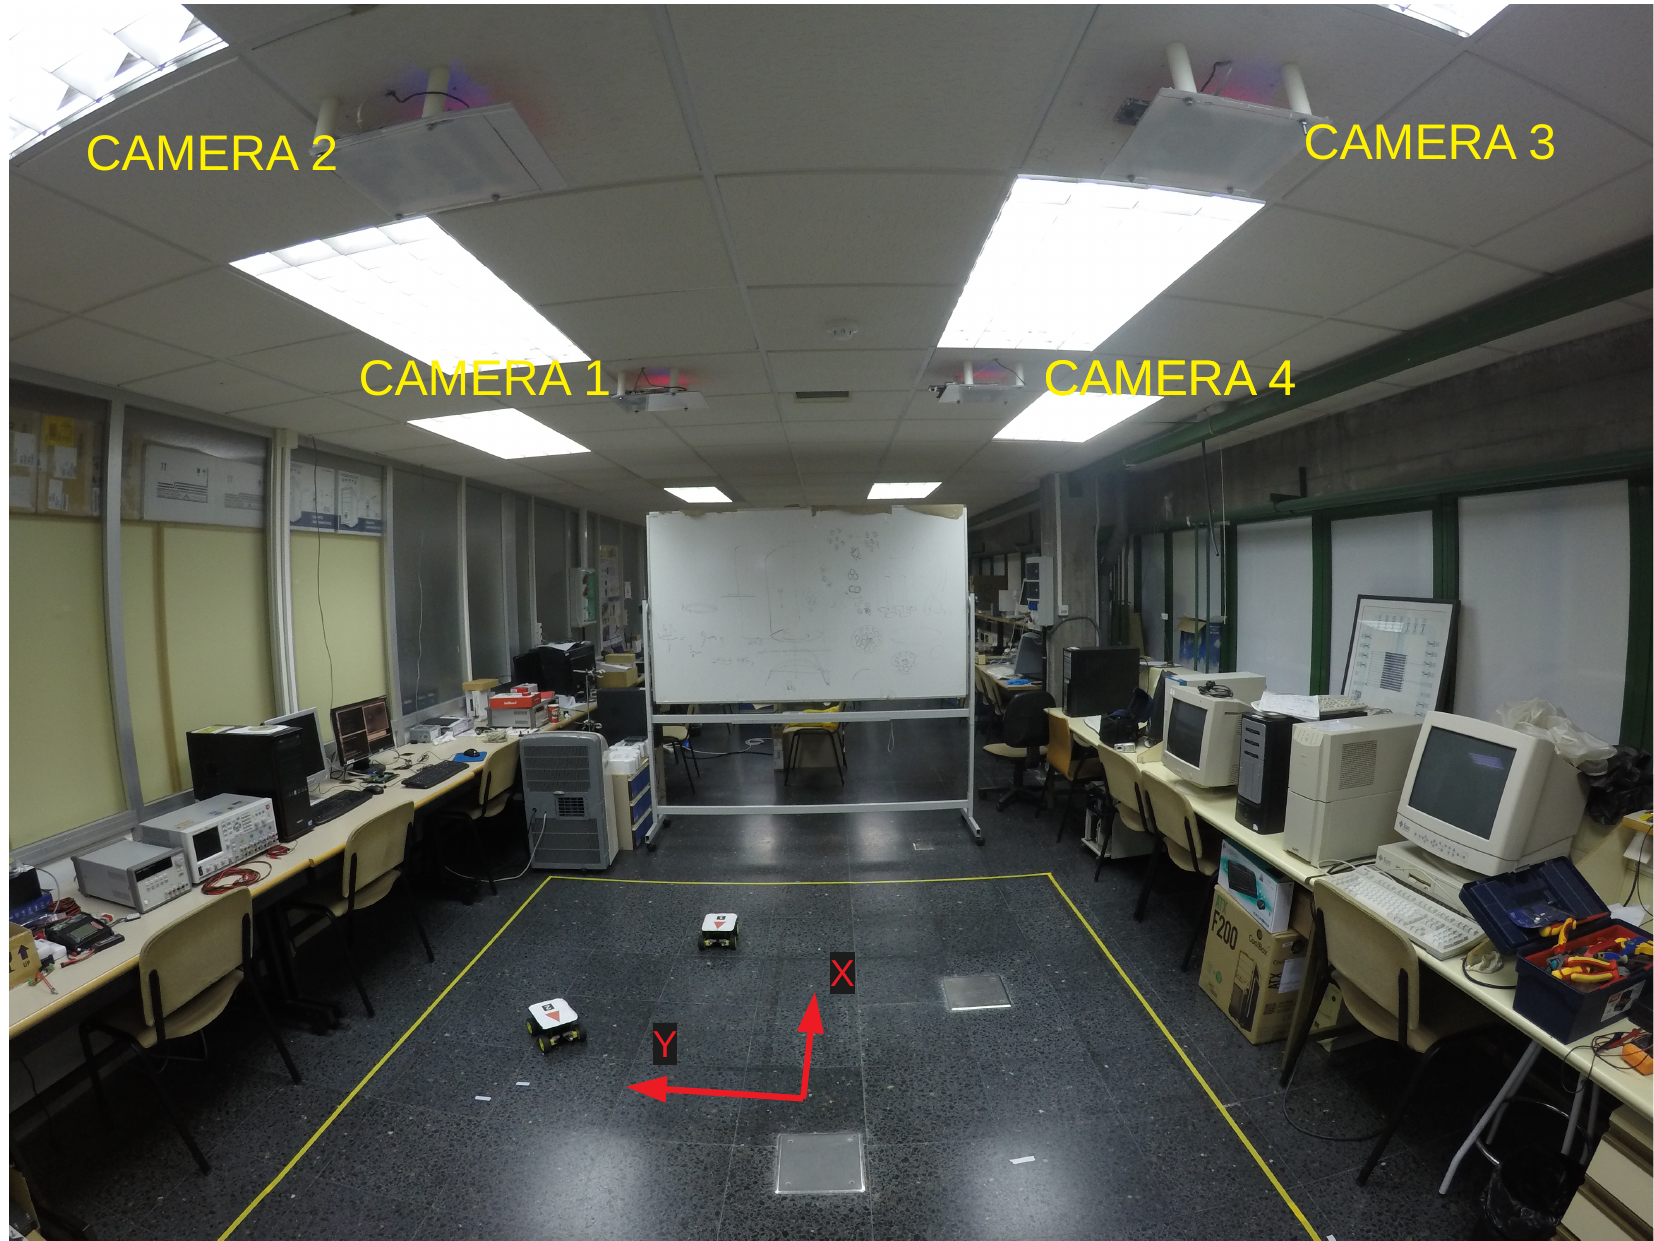

CAMERA 3
CAMERA 2
CAMERA 4
CAMERA 4
CAMERA 1
X
Y